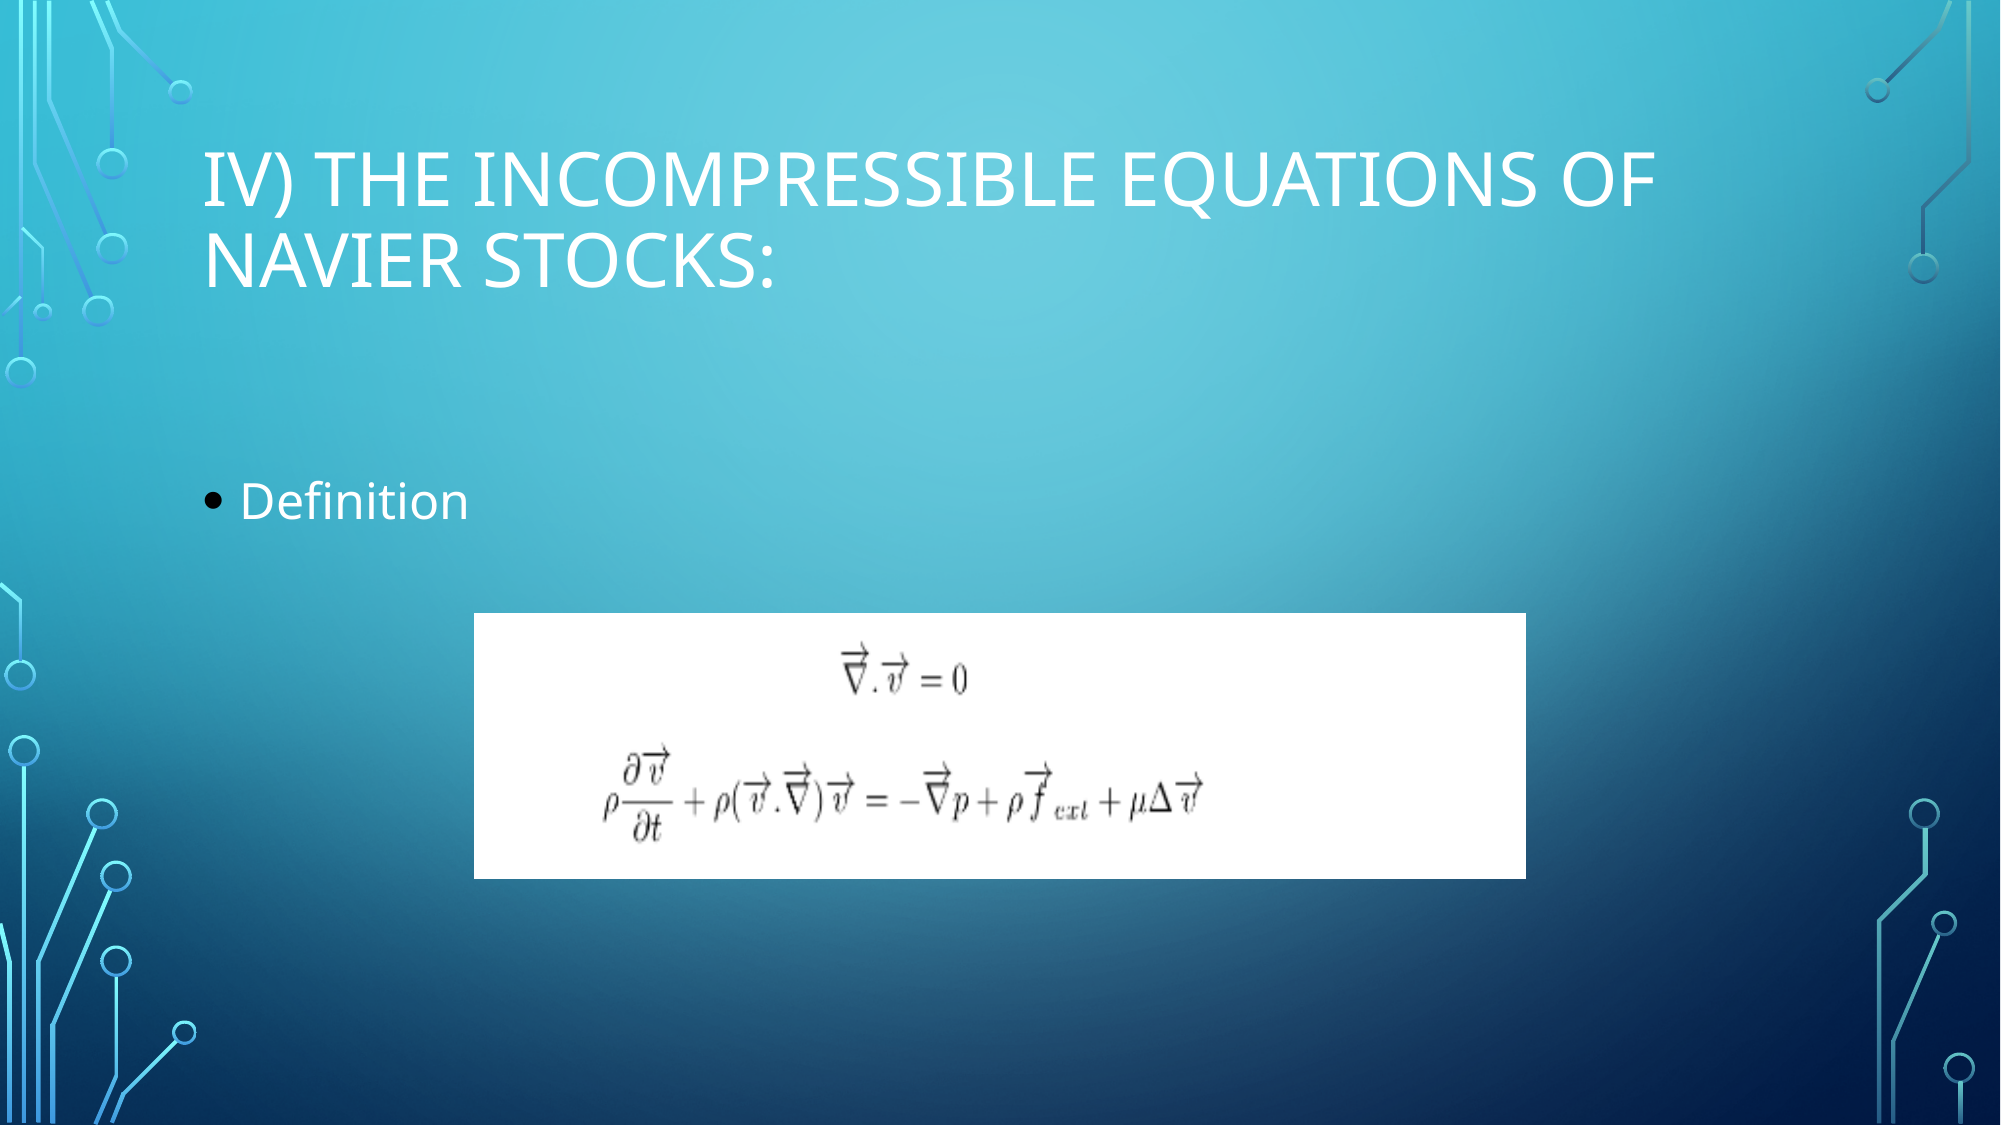

# IV) The incompressible equations of navier stocks:
Definition